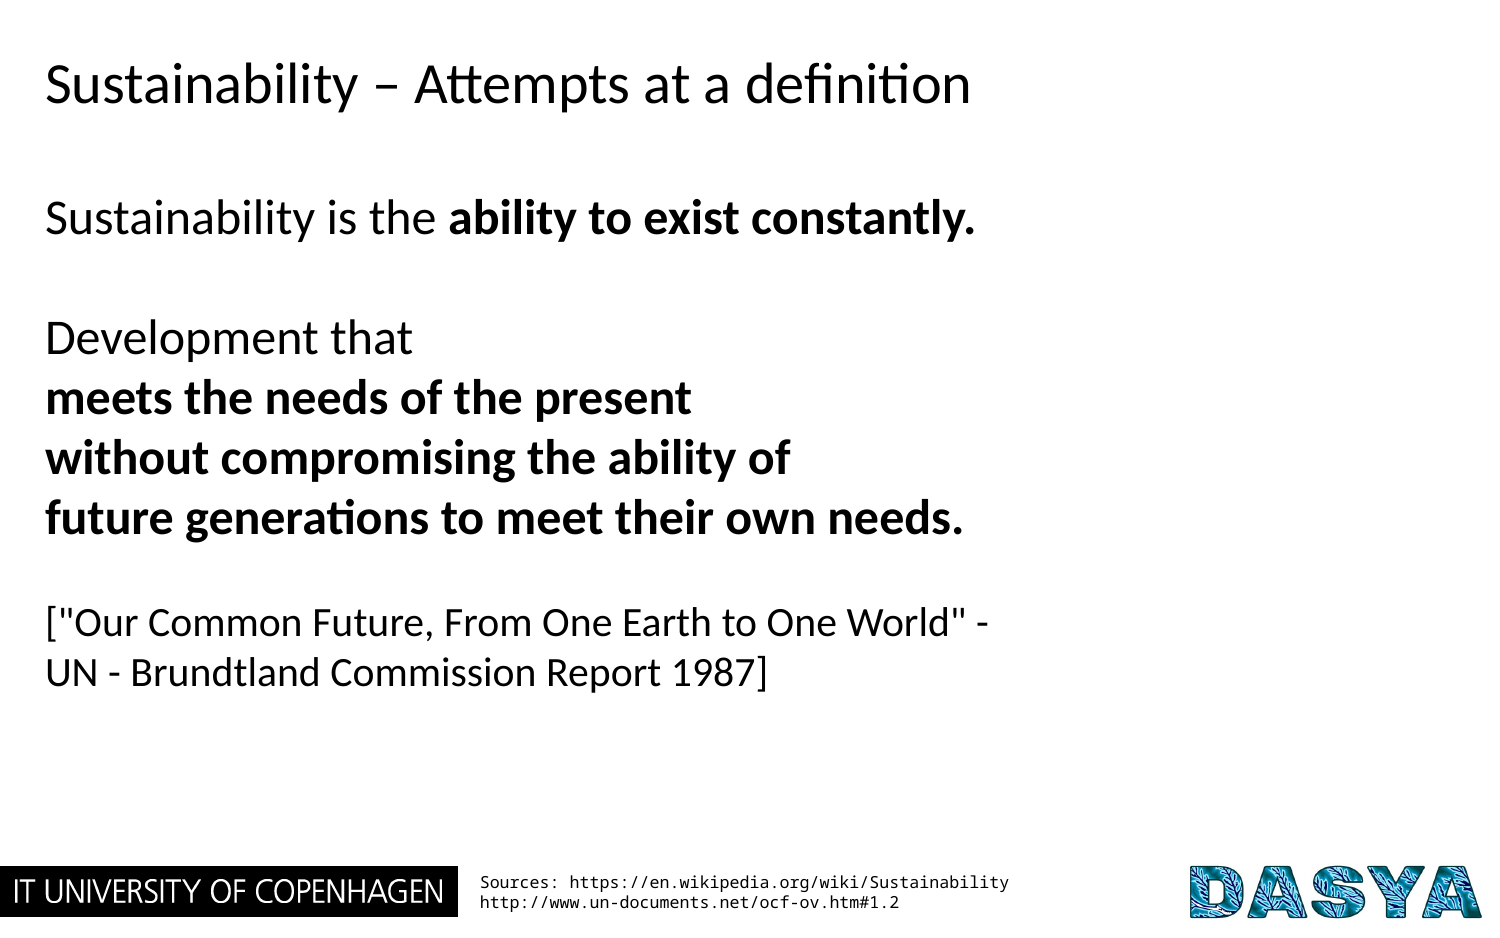

# Sustainability – Attempts at a definition
Sustainability is the ability to exist constantly.
Development that
meets the needs of the present
without compromising the ability of
future generations to meet their own needs.
["Our Common Future, From One Earth to One World" -
UN - Brundtland Commission Report 1987]
Sources: https://en.wikipedia.org/wiki/Sustainability
http://www.un-documents.net/ocf-ov.htm#1.2